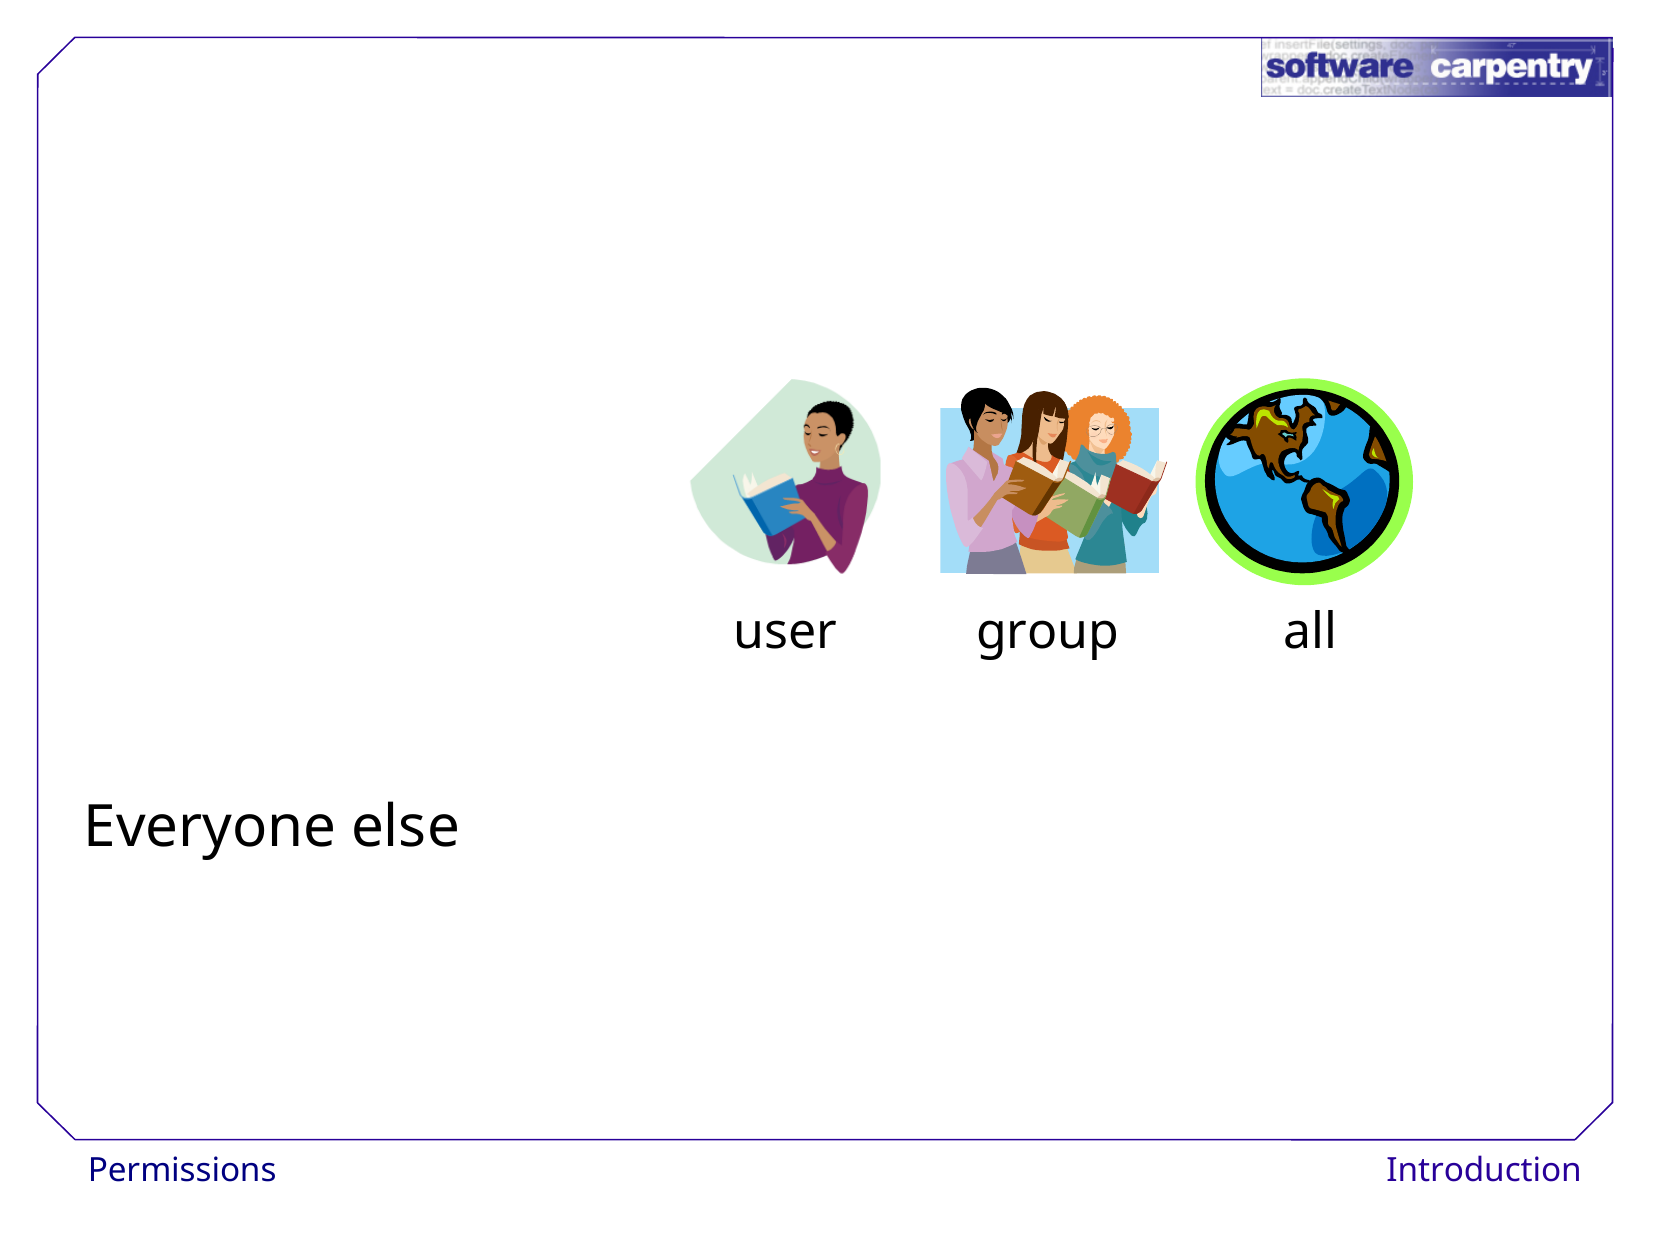

| | user | group | all |
| --- | --- | --- | --- |
Everyone else